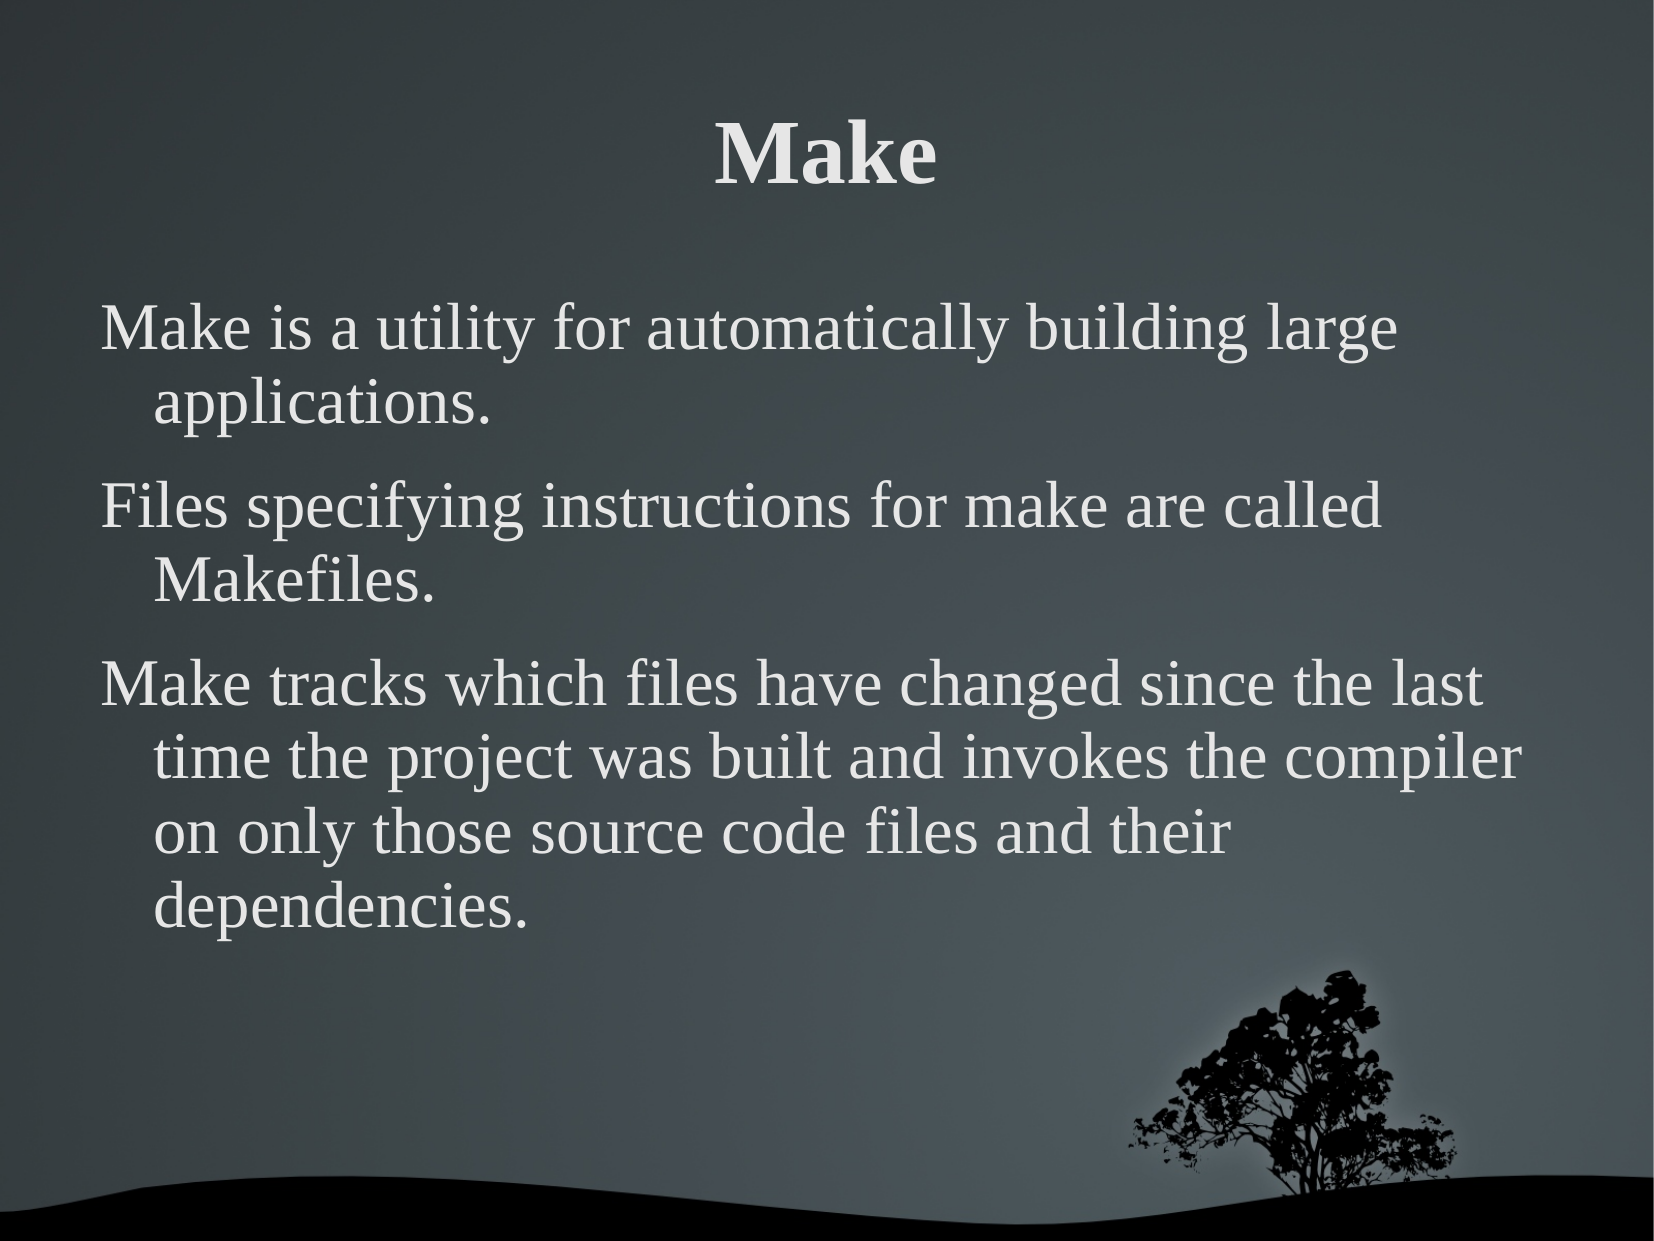

# Make
Make is a utility for automatically building large applications.
Files specifying instructions for make are called Makefiles.
Make tracks which files have changed since the last time the project was built and invokes the compiler on only those source code files and their dependencies.